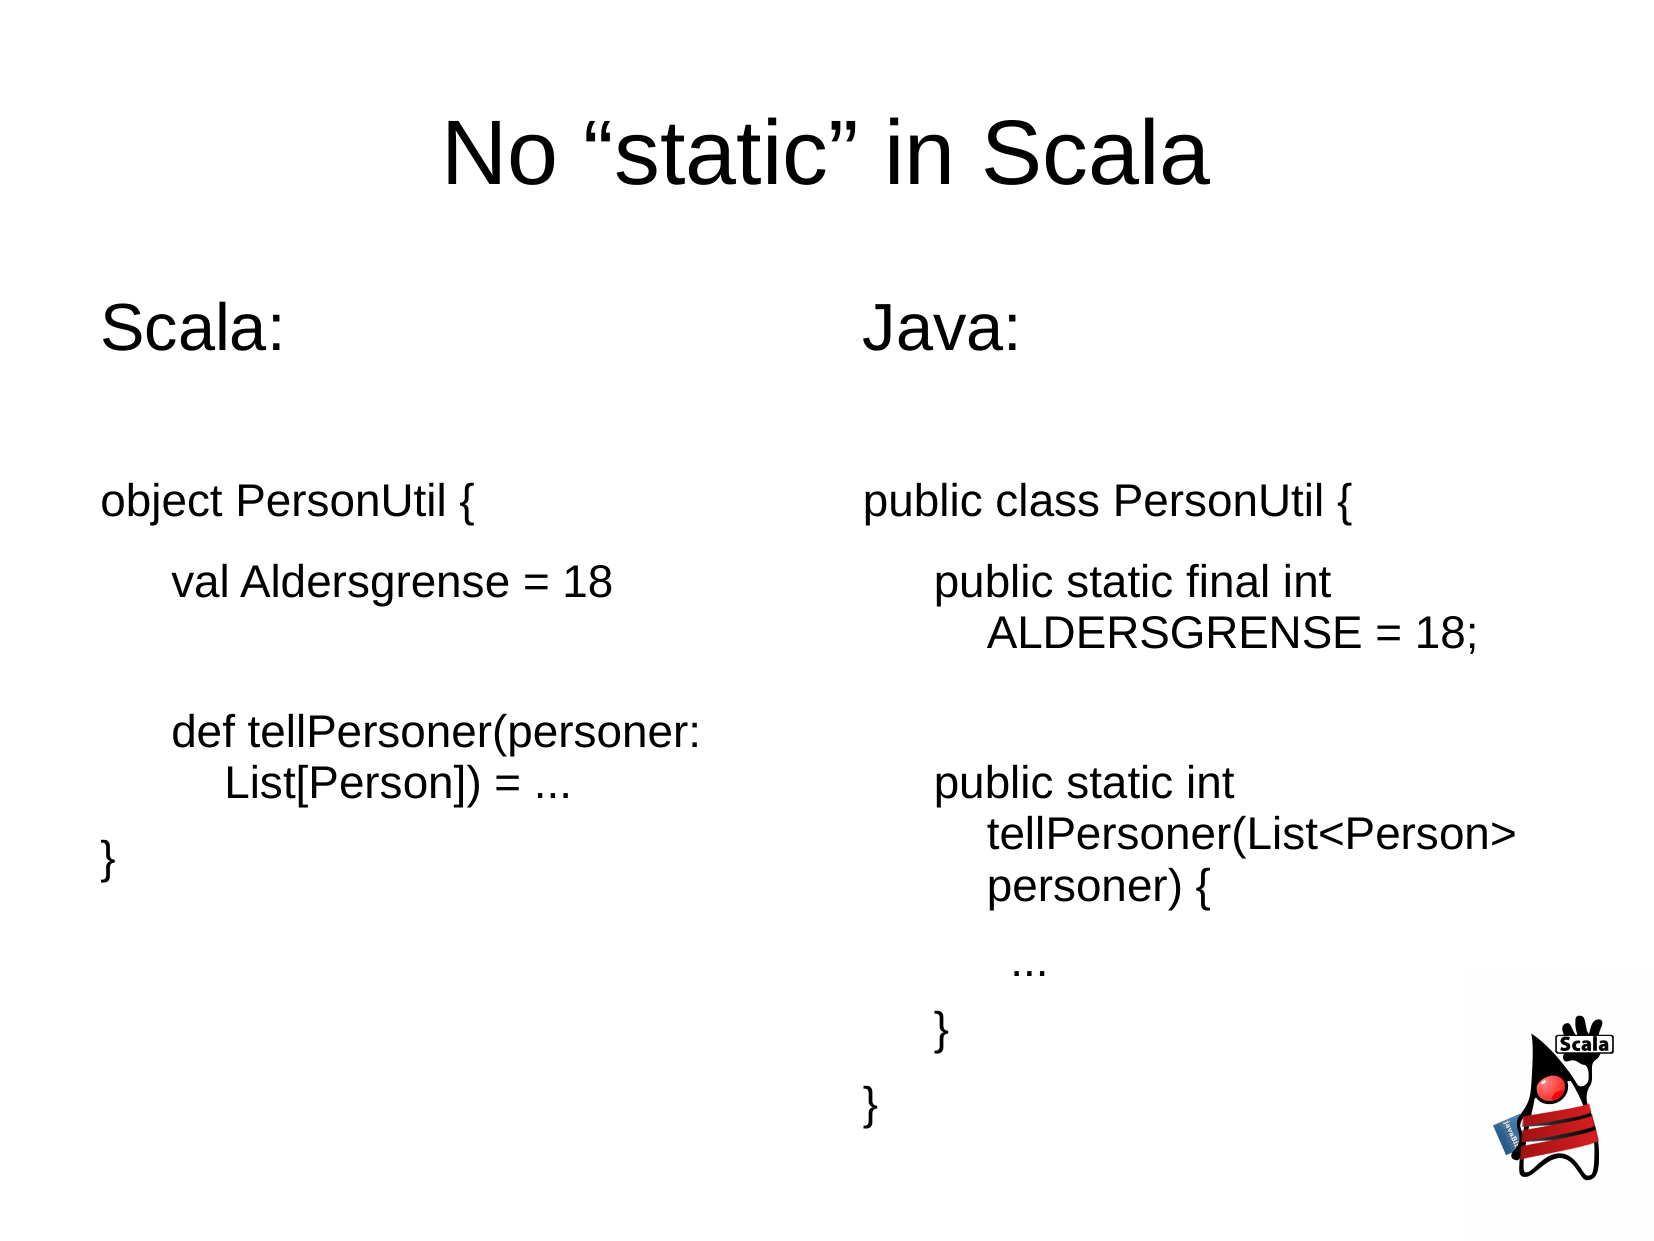

# No “static” in Scala
Scala:
object PersonUtil {
val Aldersgrense = 18
def tellPersoner(personer: List[Person]) = ...
}
Java:
public class PersonUtil {
public static final int ALDERSGRENSE = 18;
public static int tellPersoner(List<Person> personer) {
...
}
}